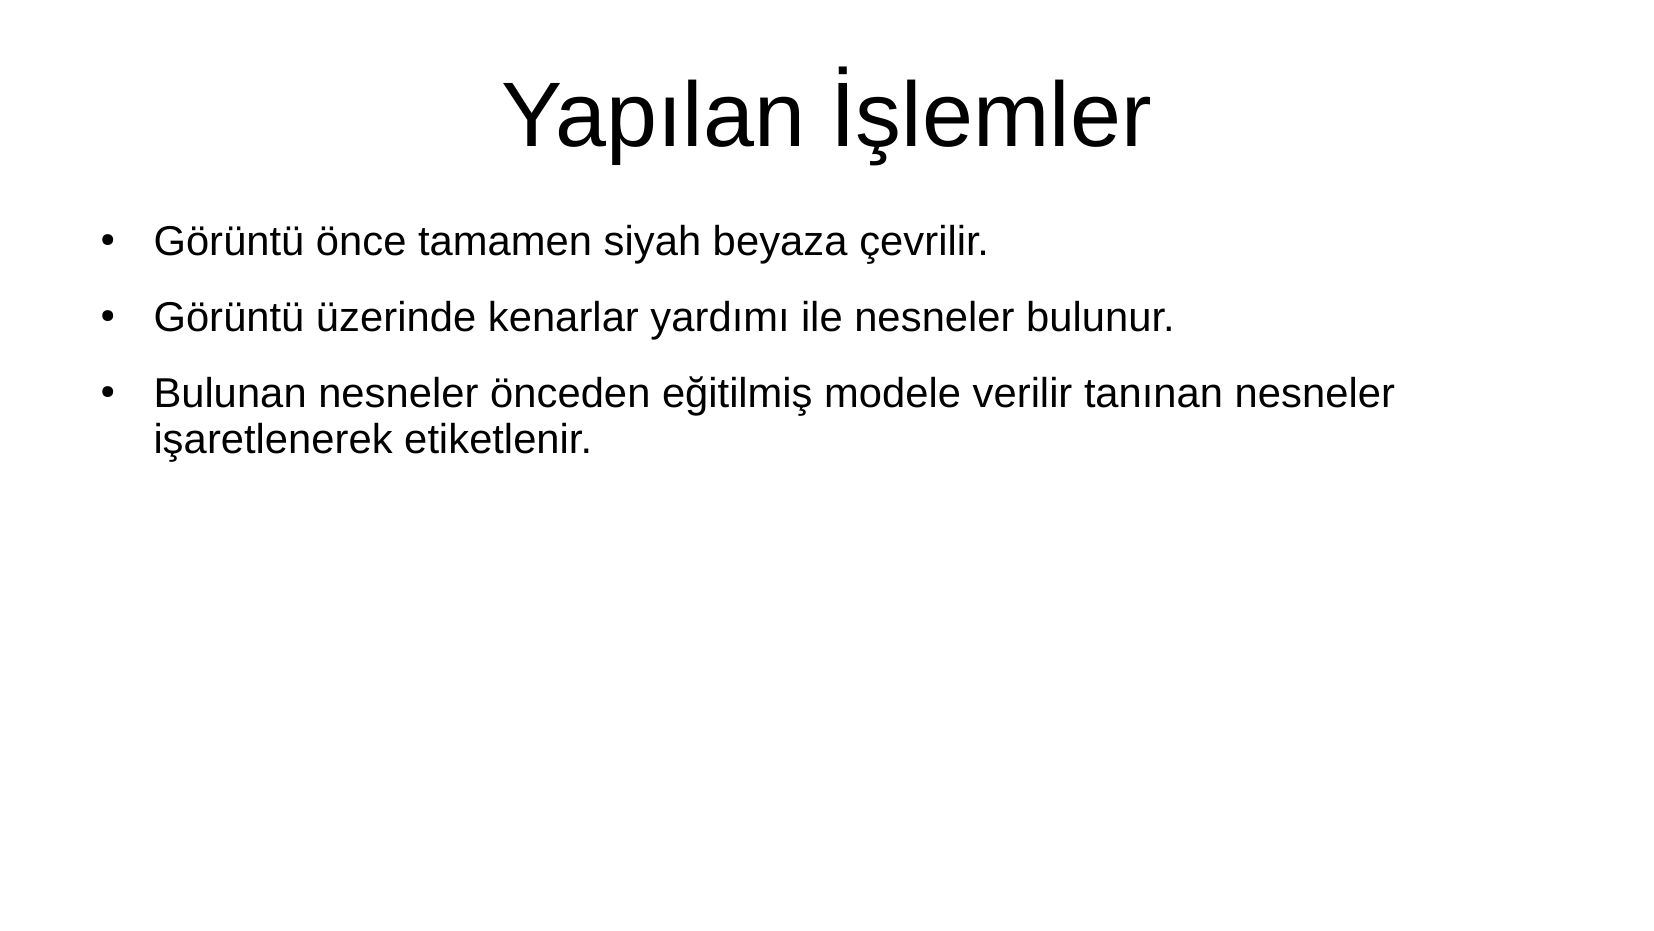

# Yapılan İşlemler
Görüntü önce tamamen siyah beyaza çevrilir.
Görüntü üzerinde kenarlar yardımı ile nesneler bulunur.
Bulunan nesneler önceden eğitilmiş modele verilir tanınan nesneler işaretlenerek etiketlenir.